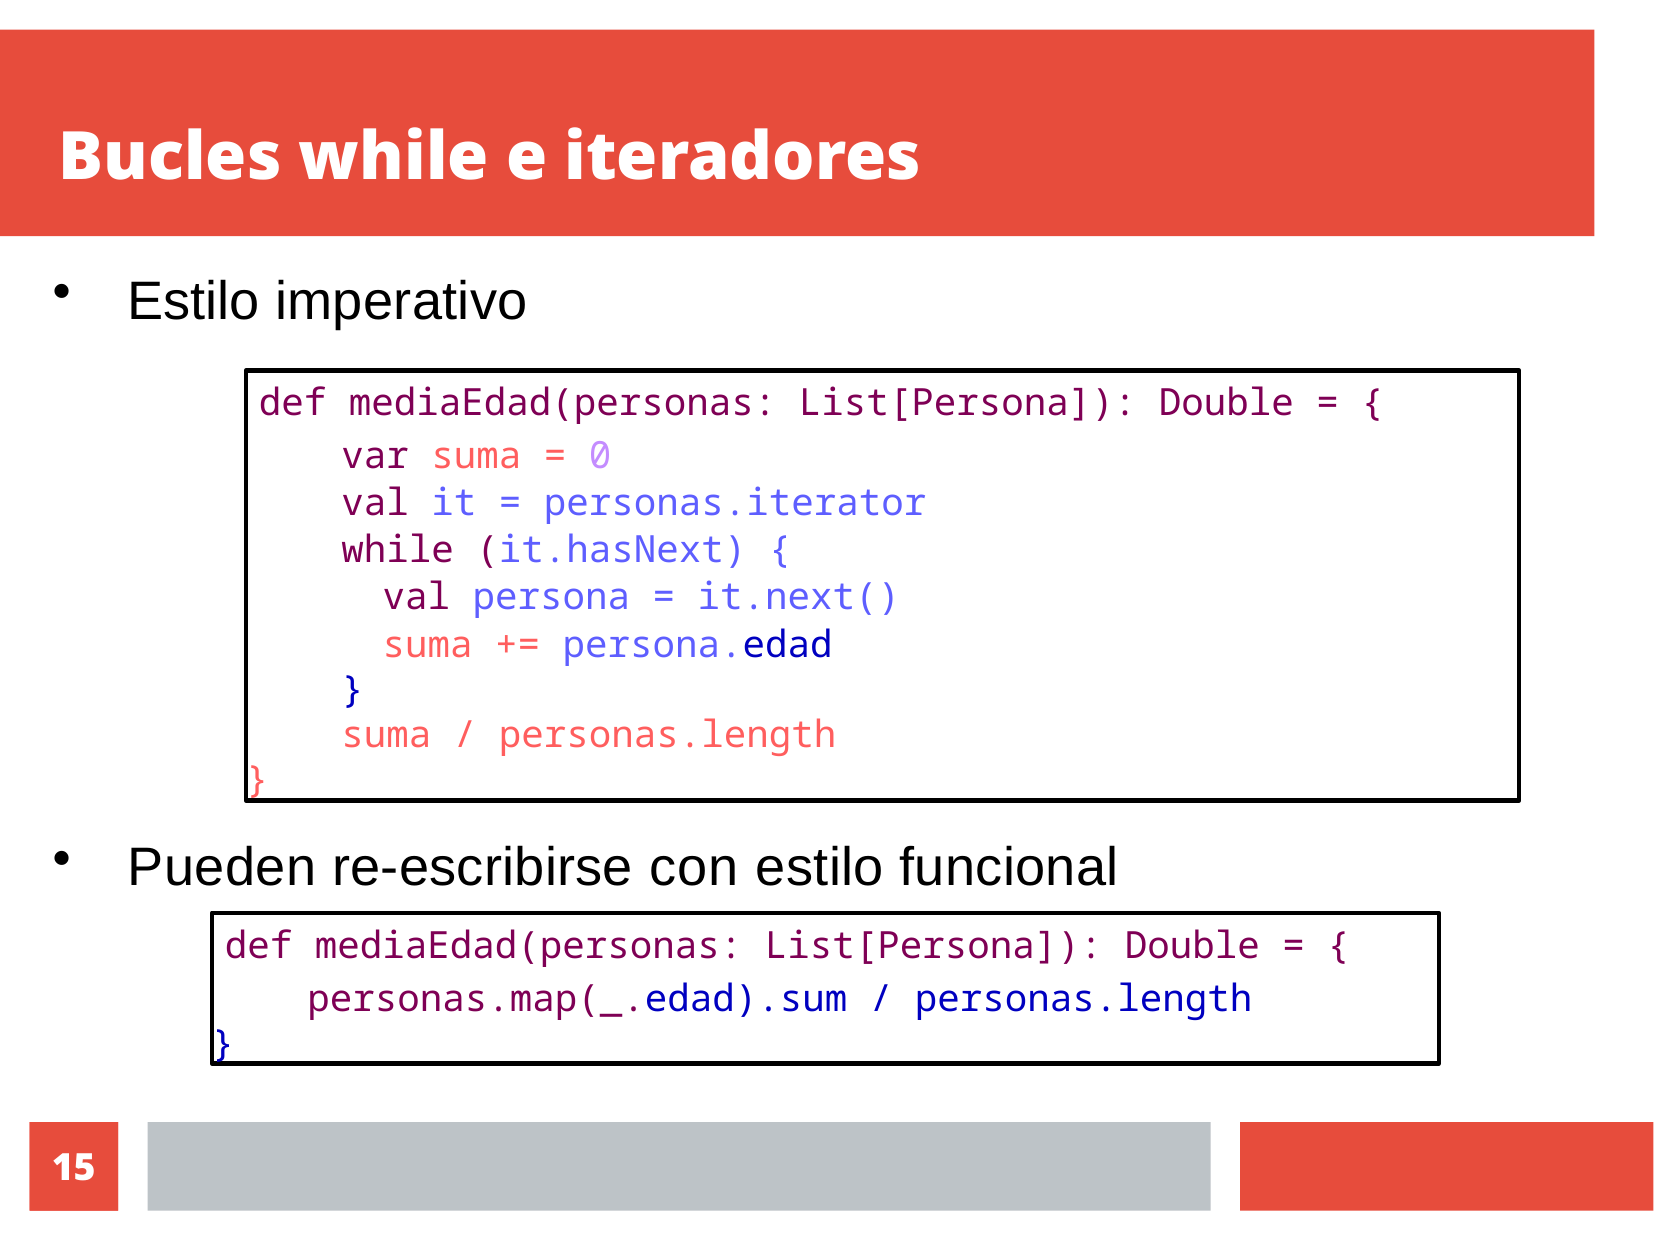

# Bucles while e iteradores
Estilo imperativo
def mediaEdad(personas: List[Persona]): Double = {
 	var suma = 0
	val it = personas.iterator
	while (it.hasNext) {
	val persona = it.next()
	suma += persona.edad
	}
	suma / personas.length
}
Pueden re-escribirse con estilo funcional
def mediaEdad(personas: List[Persona]): Double = {
	personas.map(_.edad).sum / personas.length
}
15